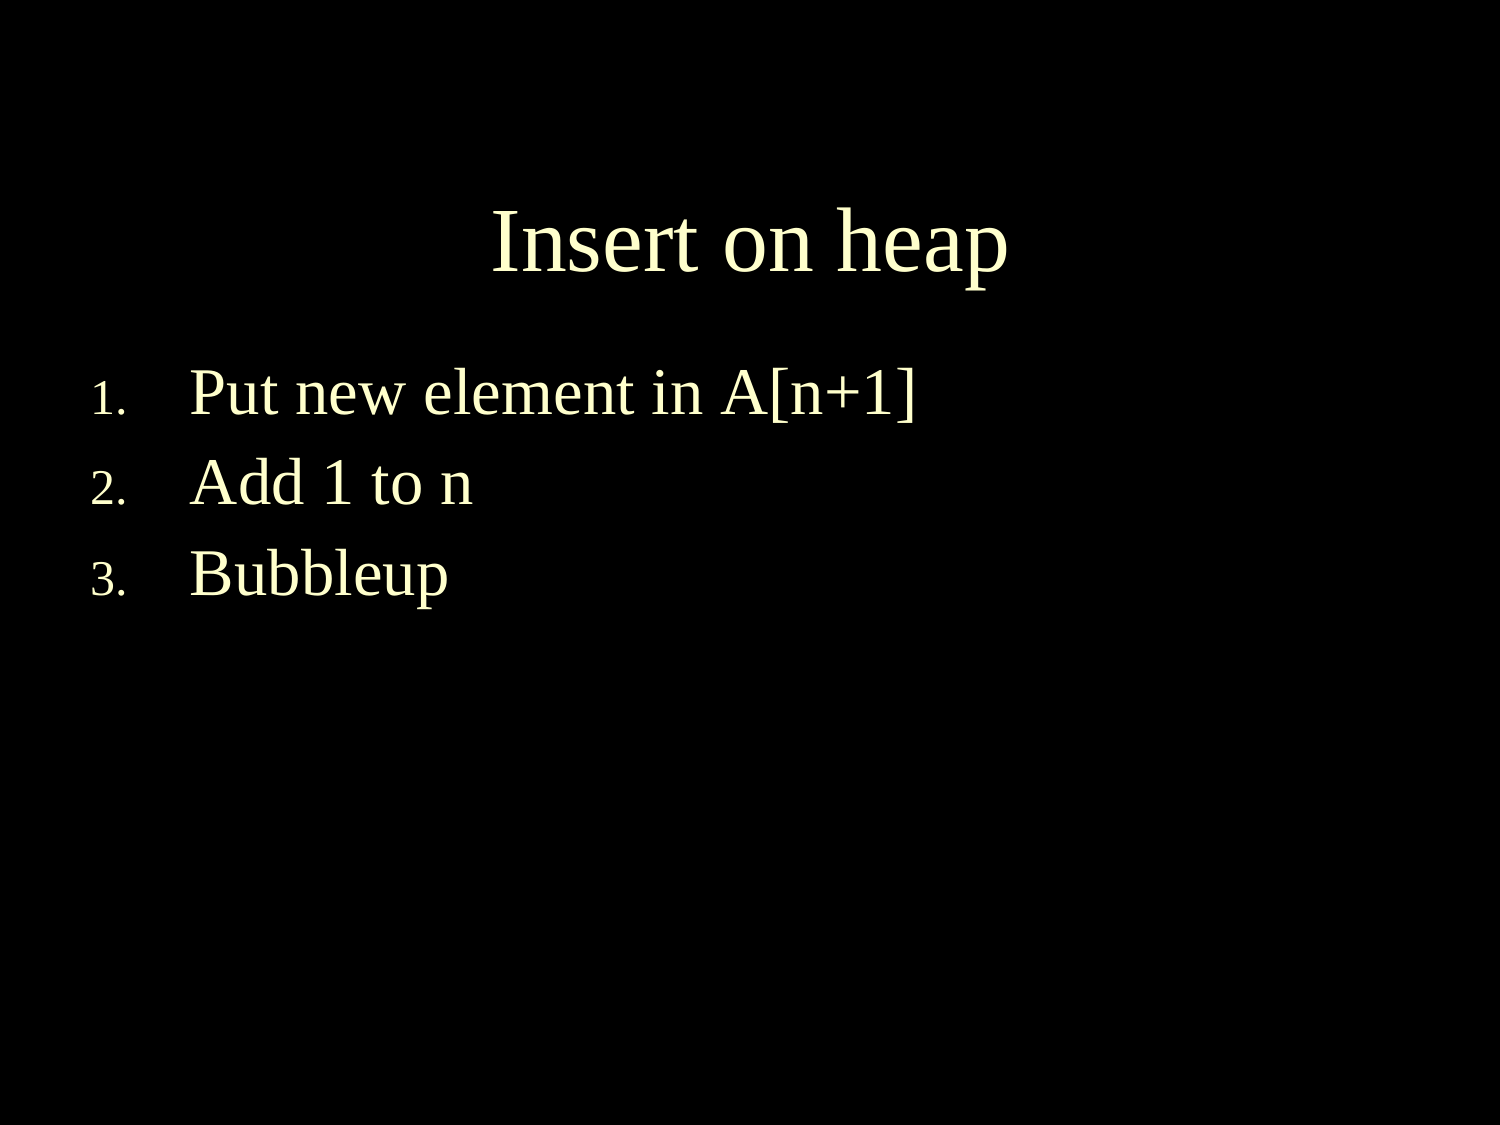

# Insert on heap
Put new element in A[n+1]
Add 1 to n
Bubbleup